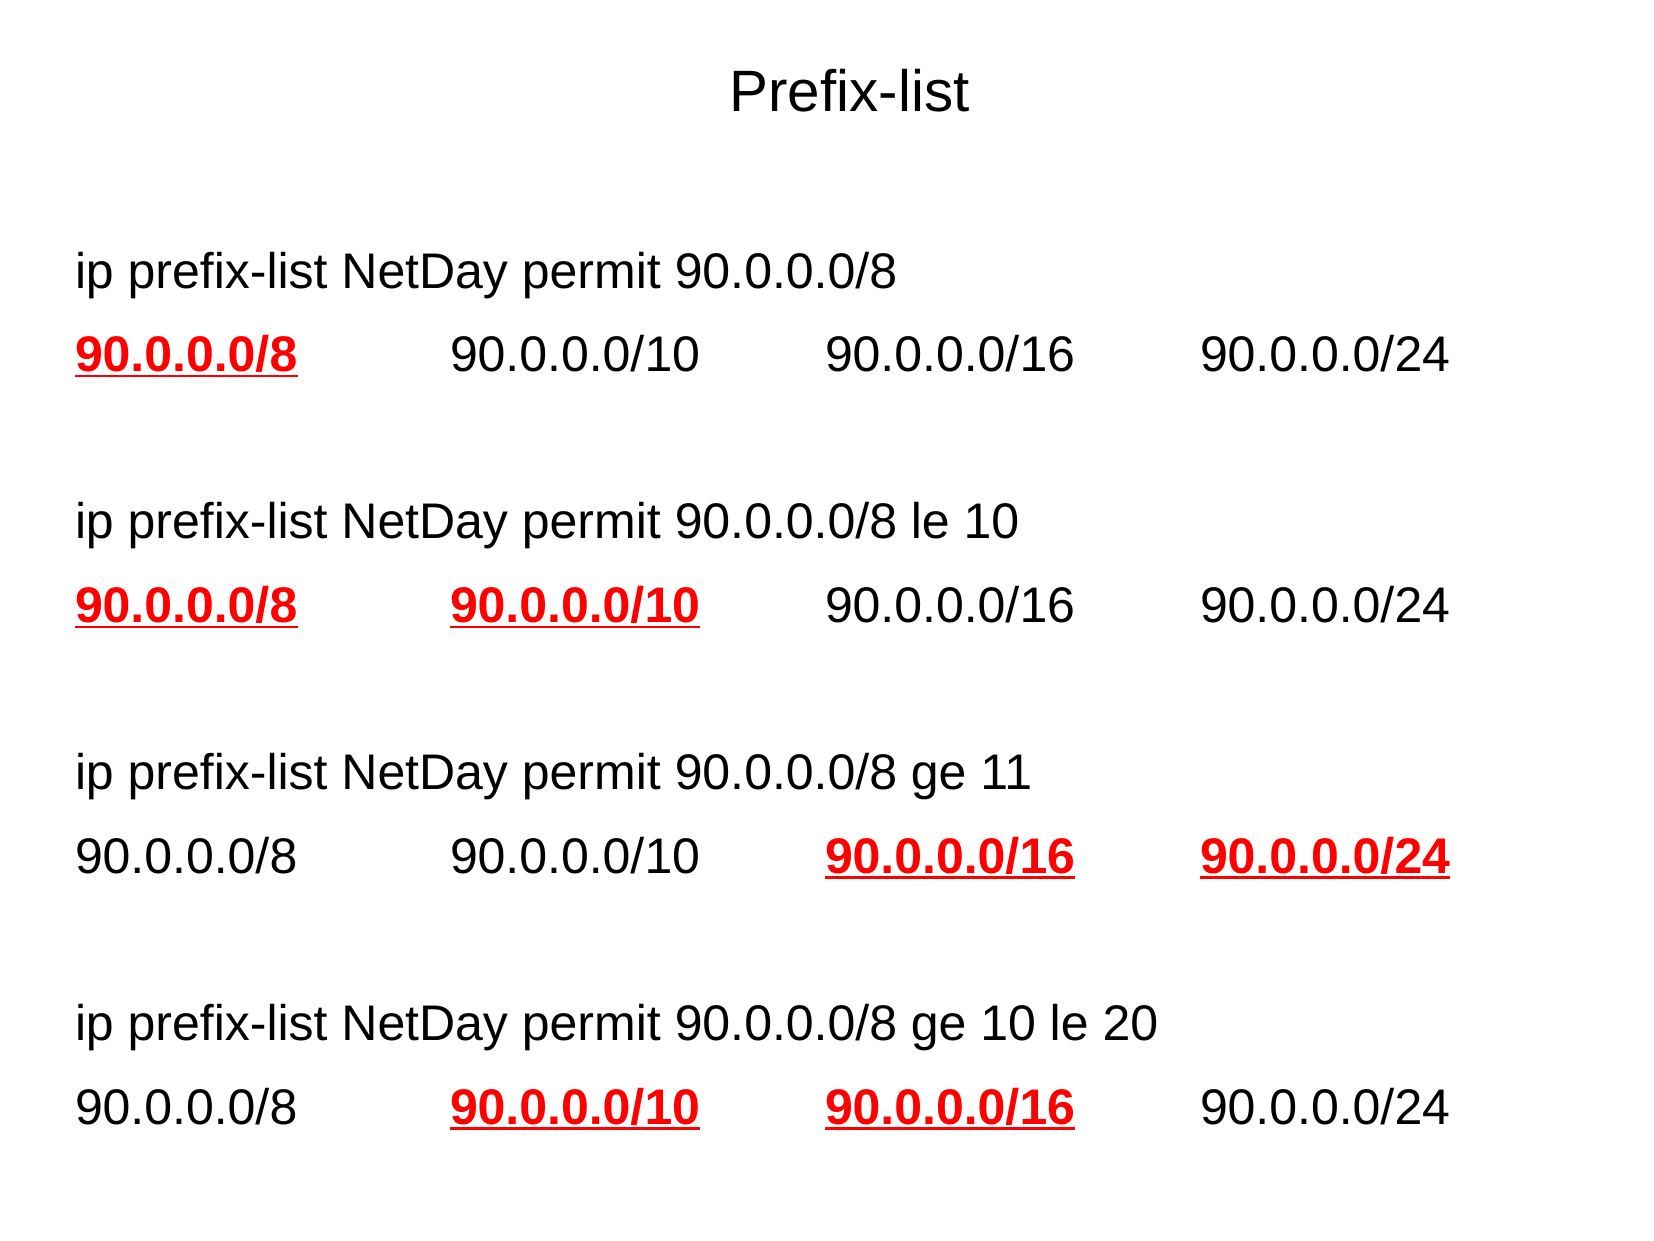

# Prefix-list
ip prefix-list NetDay permit 90.0.0.0/8
90.0.0.0/8 		90.0.0.0/10		90.0.0.0/16		90.0.0.0/24
ip prefix-list NetDay permit 90.0.0.0/8 le 10
90.0.0.0/8 		90.0.0.0/10		90.0.0.0/16		90.0.0.0/24
ip prefix-list NetDay permit 90.0.0.0/8 ge 11
90.0.0.0/8 		90.0.0.0/10		90.0.0.0/16		90.0.0.0/24
ip prefix-list NetDay permit 90.0.0.0/8 ge 10 le 20
90.0.0.0/8 		90.0.0.0/10		90.0.0.0/16		90.0.0.0/24